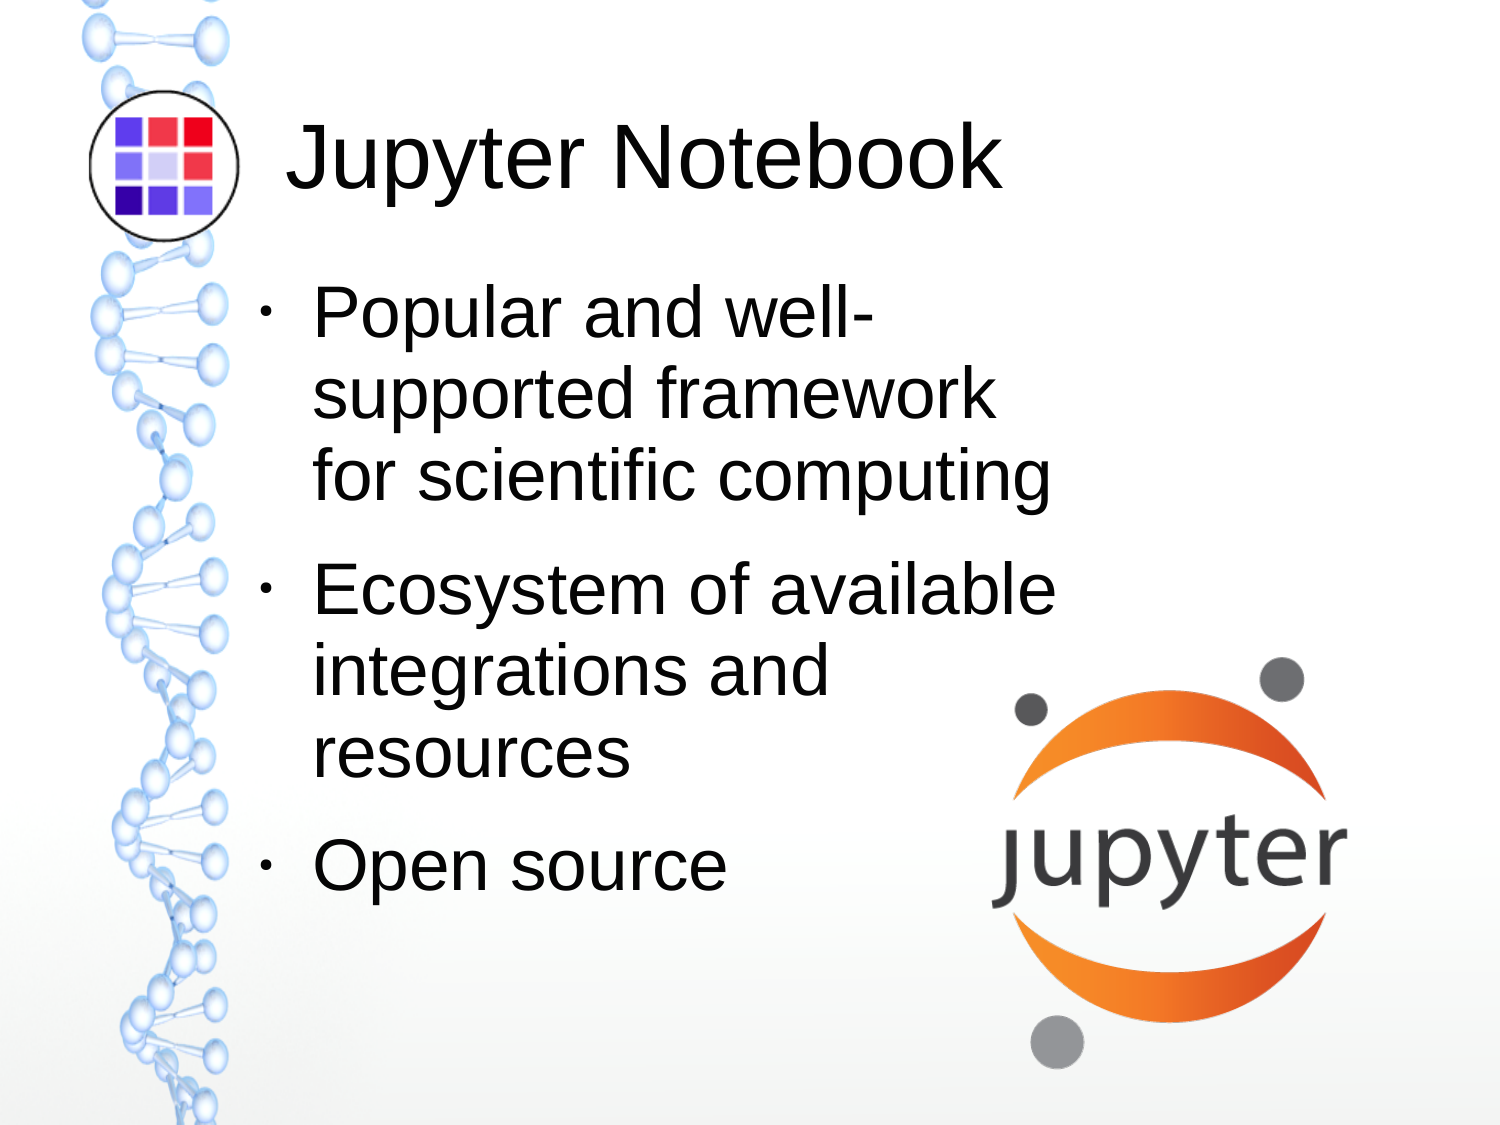

# Jupyter Notebook
Popular and well-supported framework for scientific computing
Ecosystem of available integrations and resources
Open source